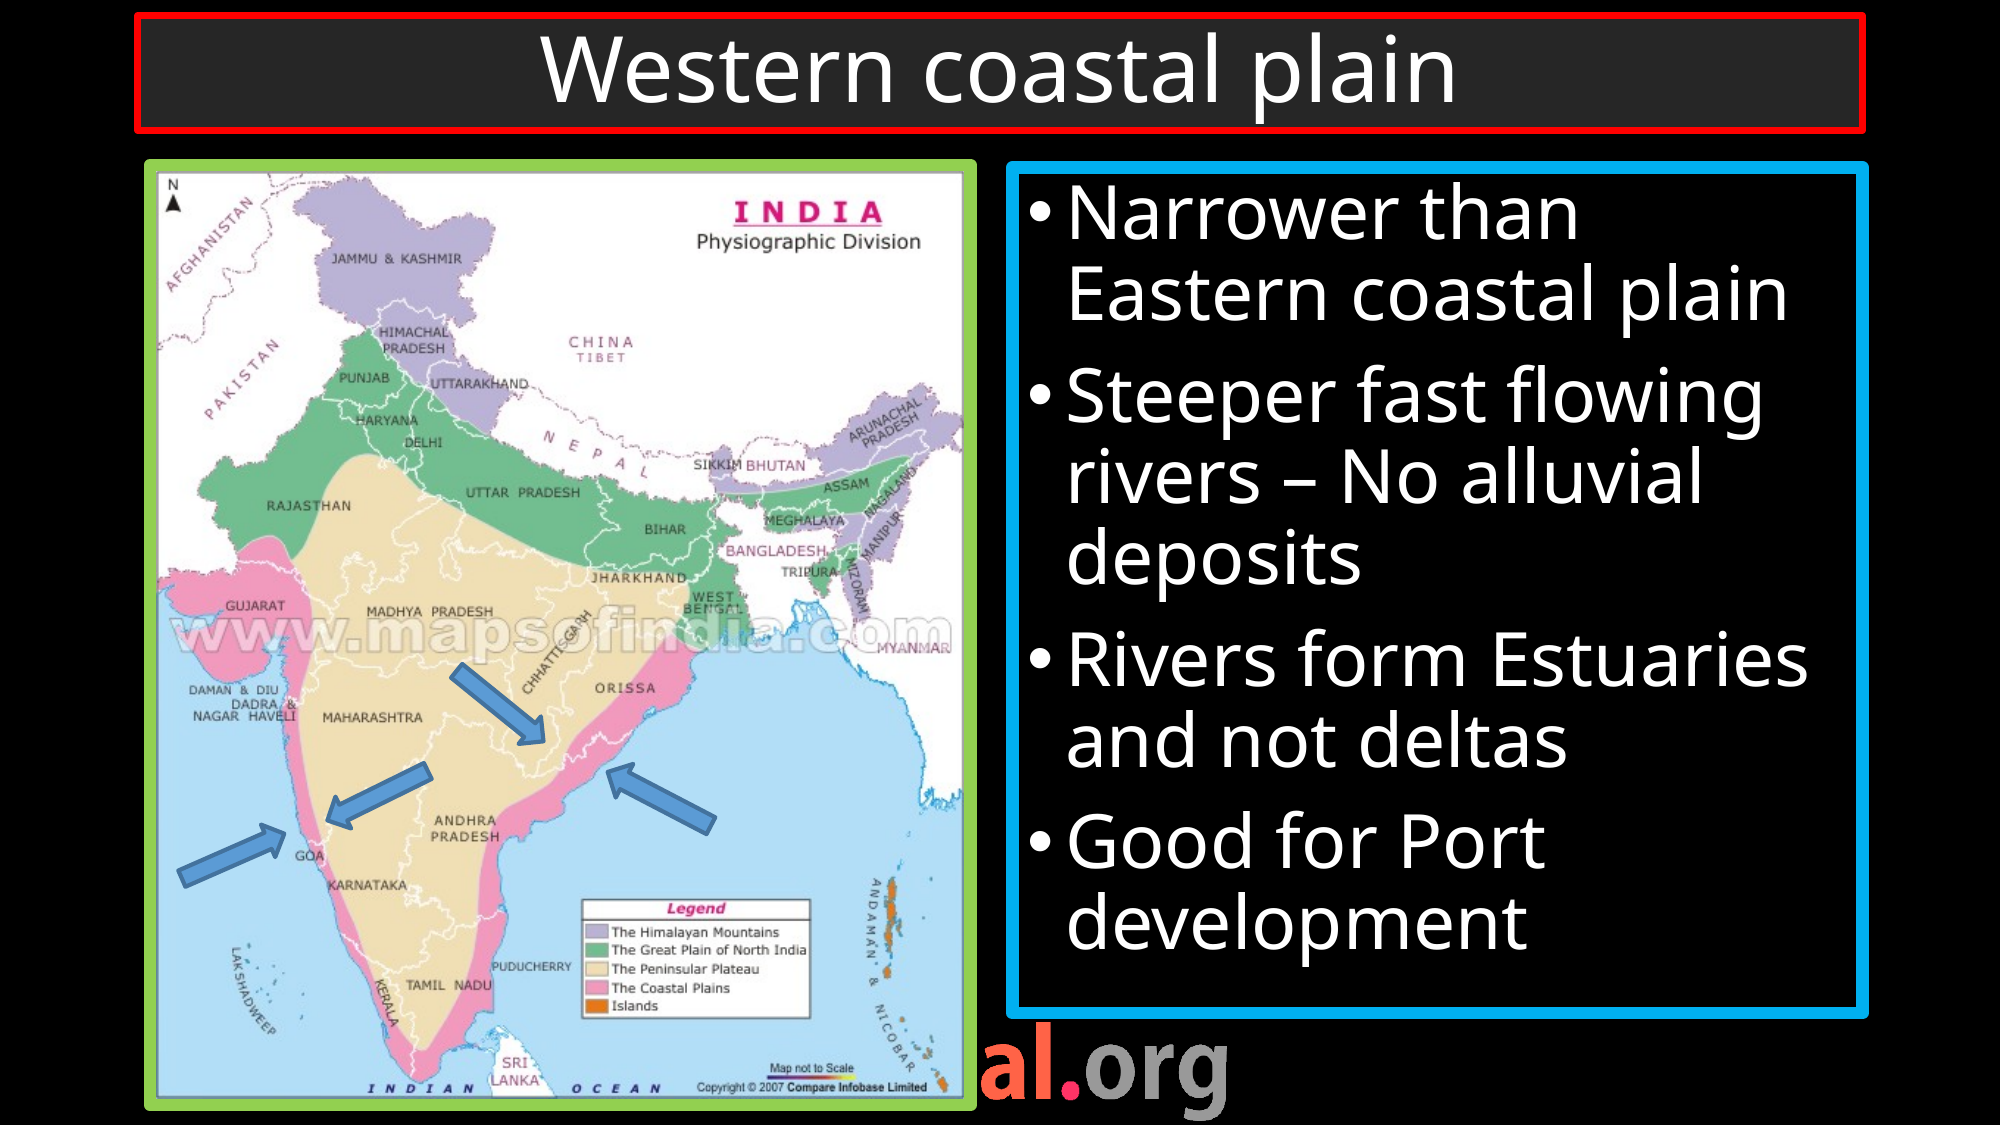

Western coastal plain
# Narrower than Eastern coastal plain
Steeper fast flowing rivers – No alluvial deposits
Rivers form Estuaries and not deltas
Good for Port development